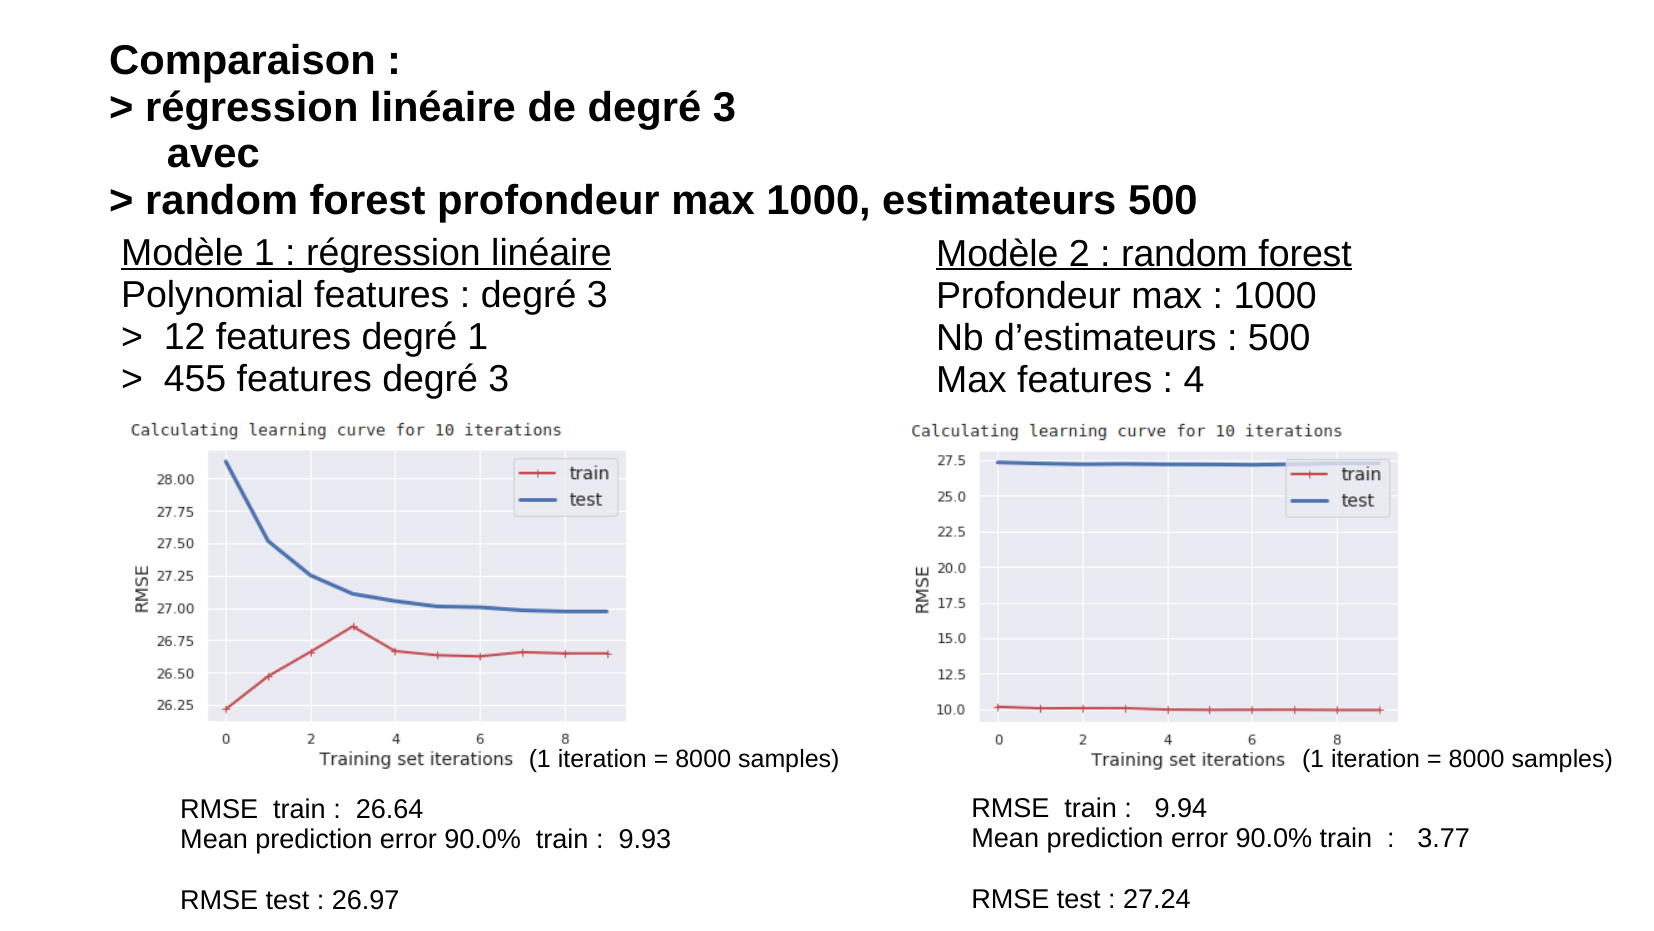

Comparaison :
> régression linéaire de degré 3
 avec
> random forest profondeur max 1000, estimateurs 500
Modèle 1 : régression linéaire
Polynomial features : degré 3
> 12 features degré 1
> 455 features degré 3
Modèle 2 : random forest
Profondeur max : 1000
Nb d’estimateurs : 500
Max features : 4
(1 iteration = 8000 samples)
(1 iteration = 8000 samples)
RMSE  train : 9.94
Mean prediction error 90.0% train  : 3.77
RMSE test : 27.24
RMSE  train : 26.64
Mean prediction error 90.0%  train : 9.93
RMSE test : 26.97